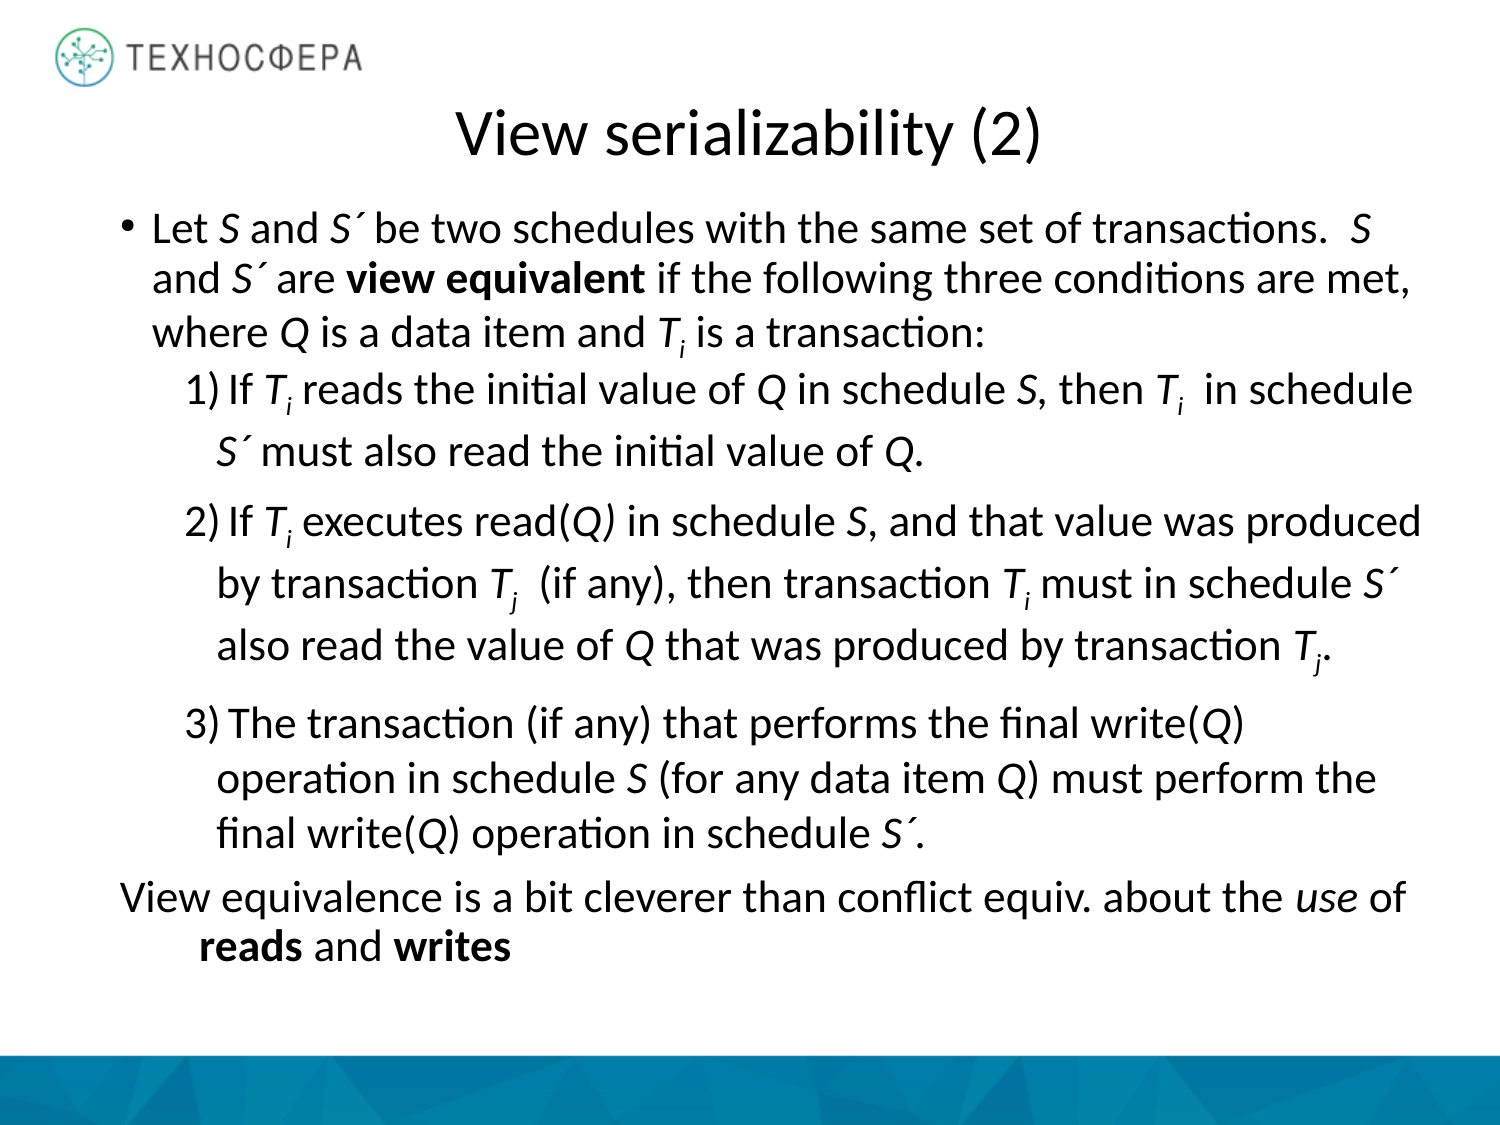

View serializability (2)
# Let S and S´ be two schedules with the same set of transactions. S and S´ are view equivalent if the following three conditions are met, where Q is a data item and Ti is a transaction:
 If Ti reads the initial value of Q in schedule S, then Ti in schedule S´ must also read the initial value of Q.
 If Ti executes read(Q) in schedule S, and that value was produced by transaction Tj (if any), then transaction Ti must in schedule S´ also read the value of Q that was produced by transaction Tj.
 The transaction (if any) that performs the final write(Q) operation in schedule S (for any data item Q) must perform the final write(Q) operation in schedule S´.
View equivalence is a bit cleverer than conflict equiv. about the use of reads and writes